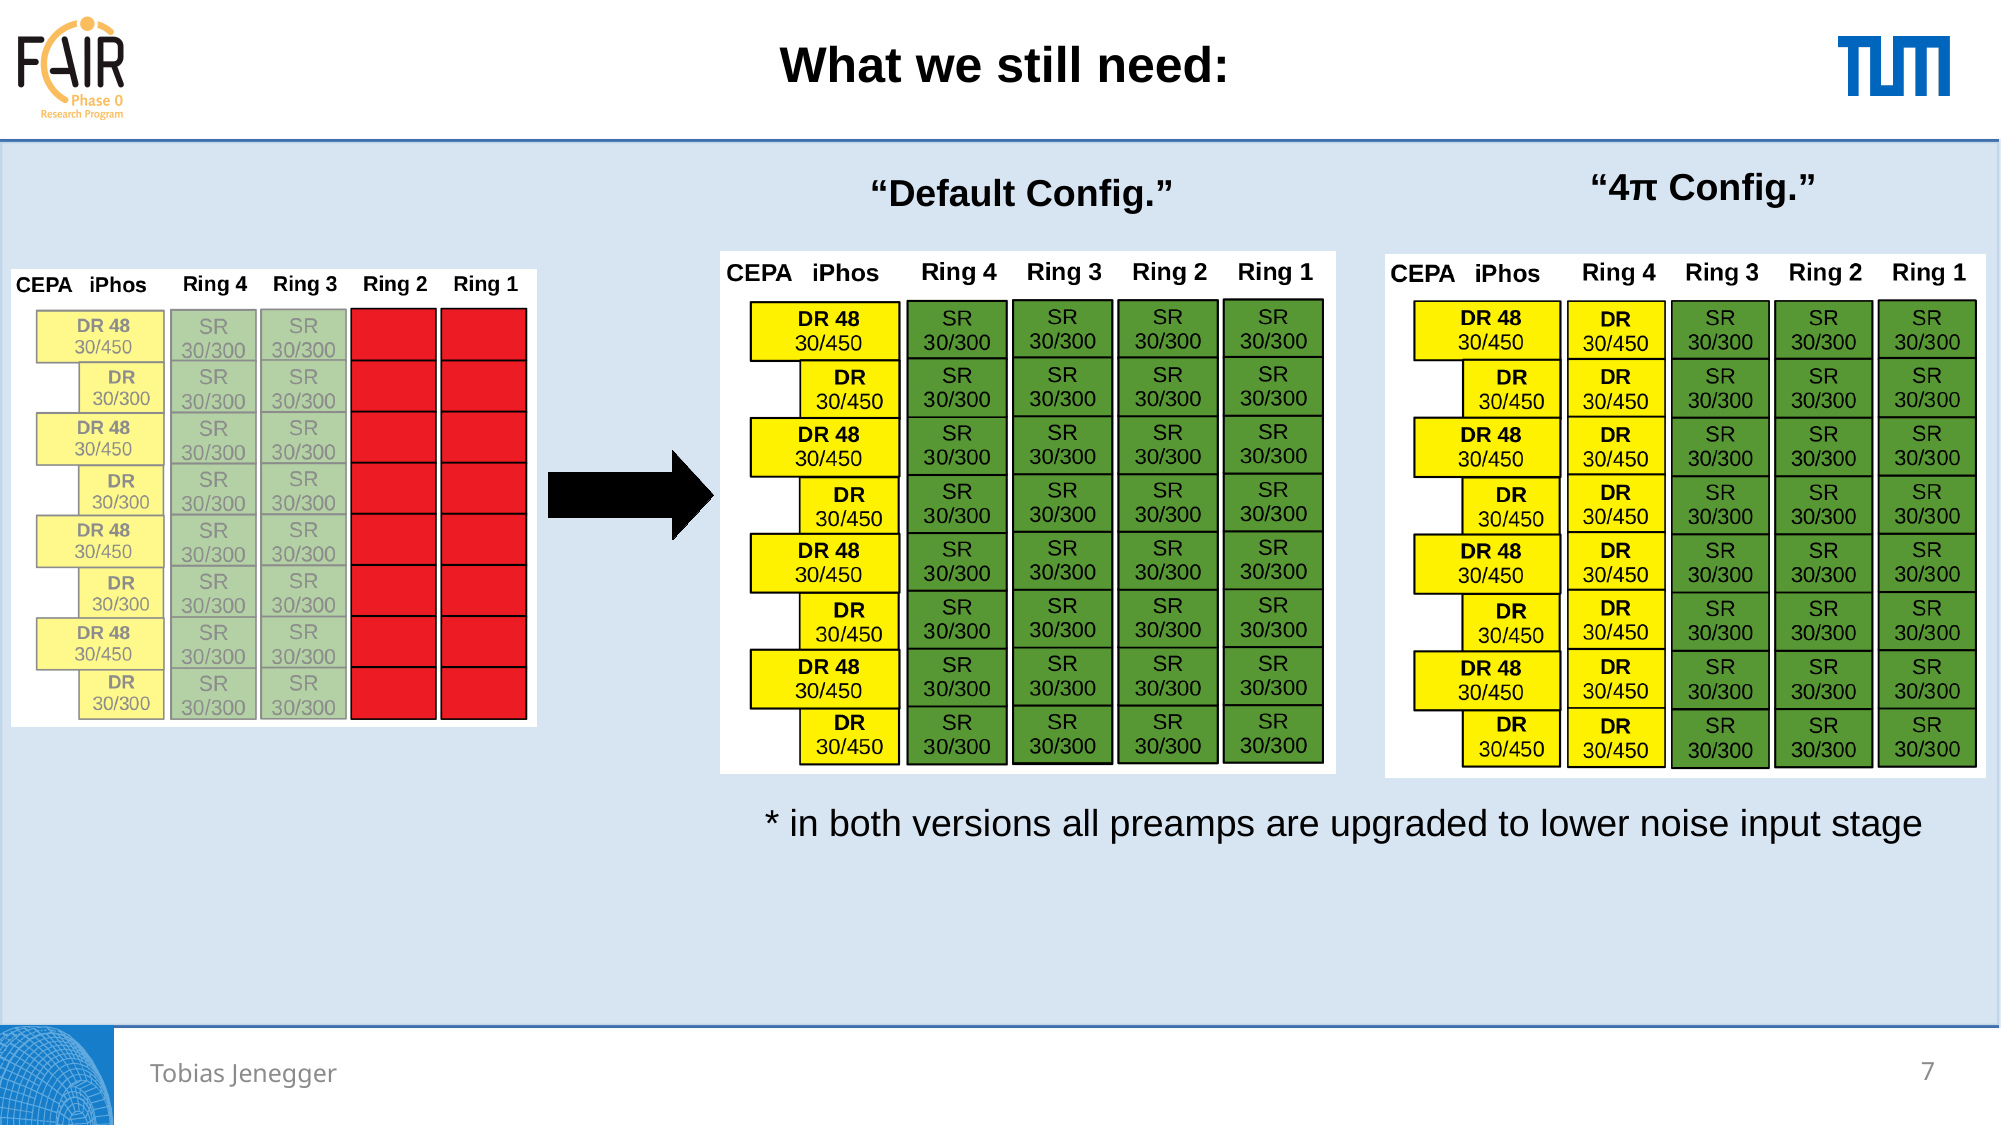

What we still need:
“4π Config.”
“Default Config.”
* in both versions all preamps are upgraded to lower noise input stage
7